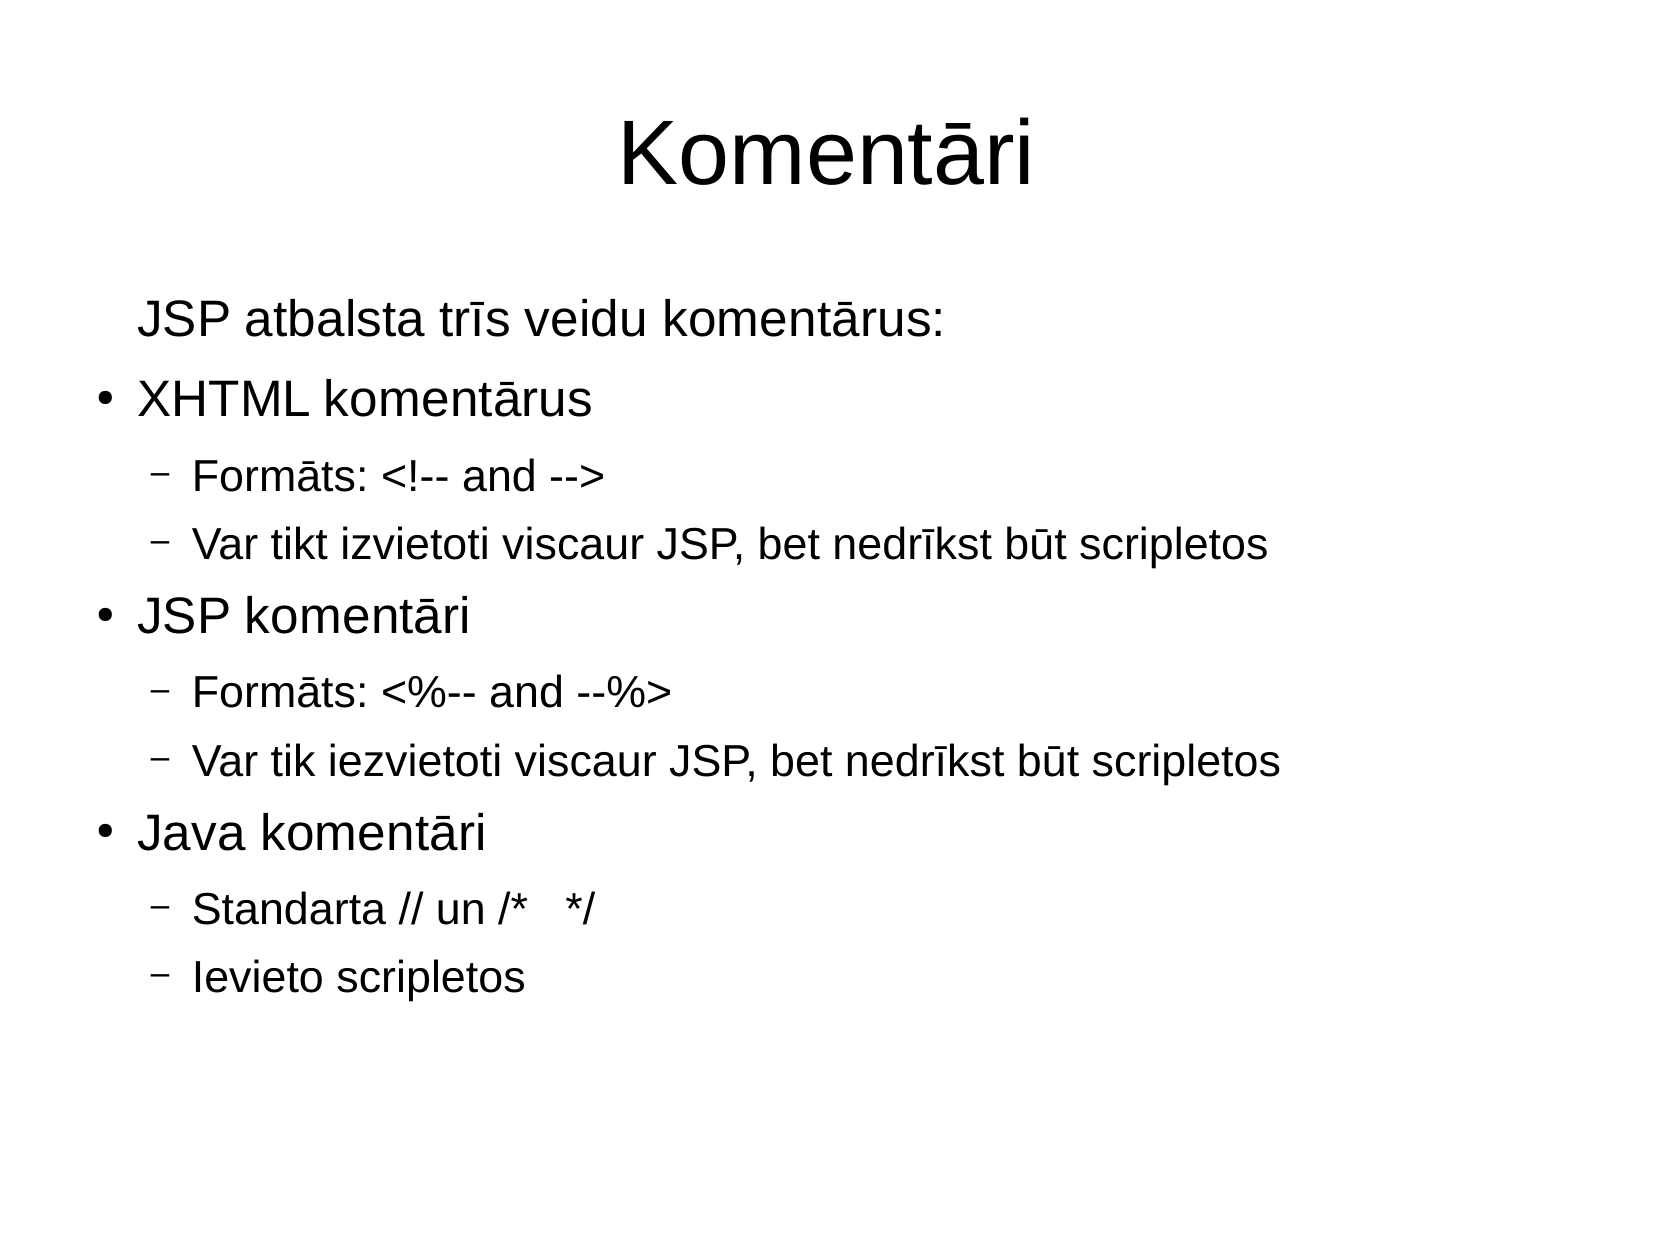

# Komentāri
JSP atbalsta trīs veidu komentārus:
XHTML komentārus
Formāts: <!-- and -->
Var tikt izvietoti viscaur JSP, bet nedrīkst būt scripletos
JSP komentāri
Formāts: <%-- and --%>
Var tik iezvietoti viscaur JSP, bet nedrīkst būt scripletos
Java komentāri
Standarta // un /* */
Ievieto scripletos